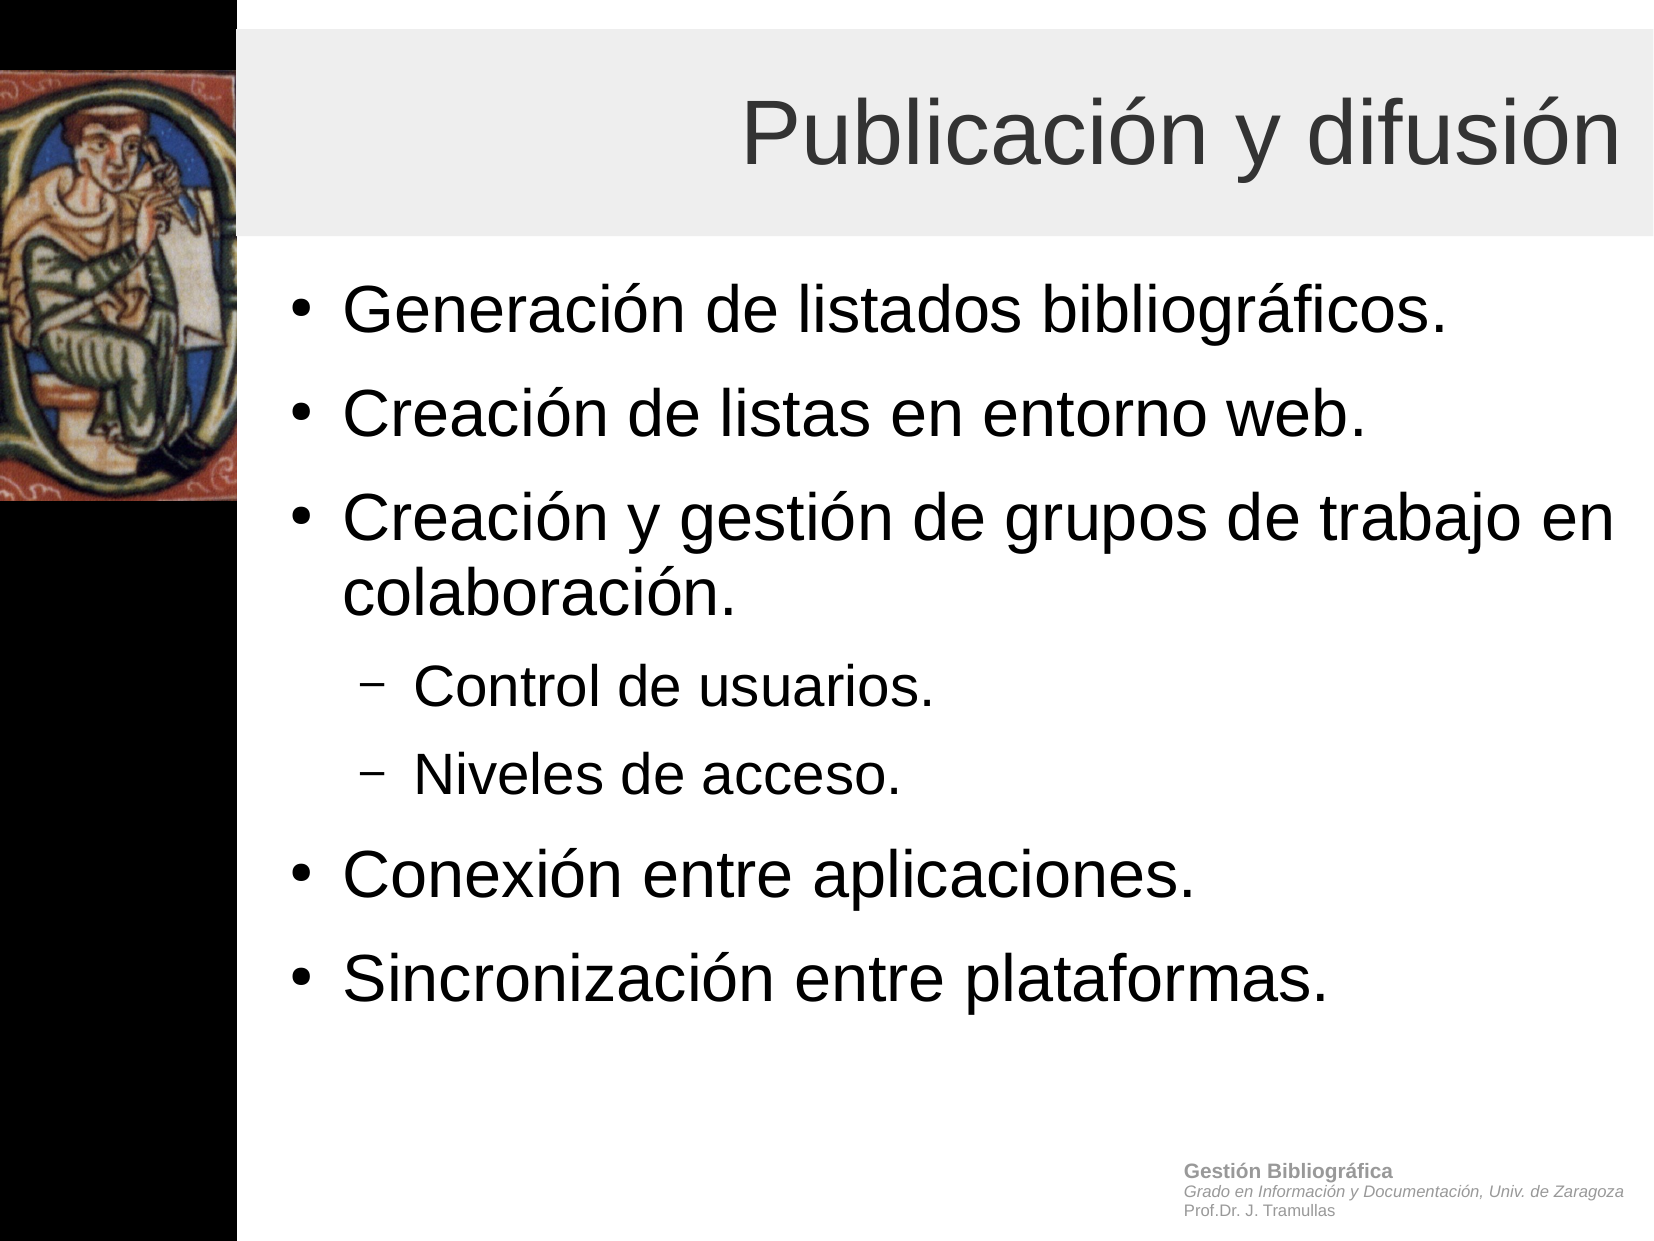

# Publicación y difusión
Generación de listados bibliográficos.
Creación de listas en entorno web.
Creación y gestión de grupos de trabajo en colaboración.
Control de usuarios.
Niveles de acceso.
Conexión entre aplicaciones.
Sincronización entre plataformas.